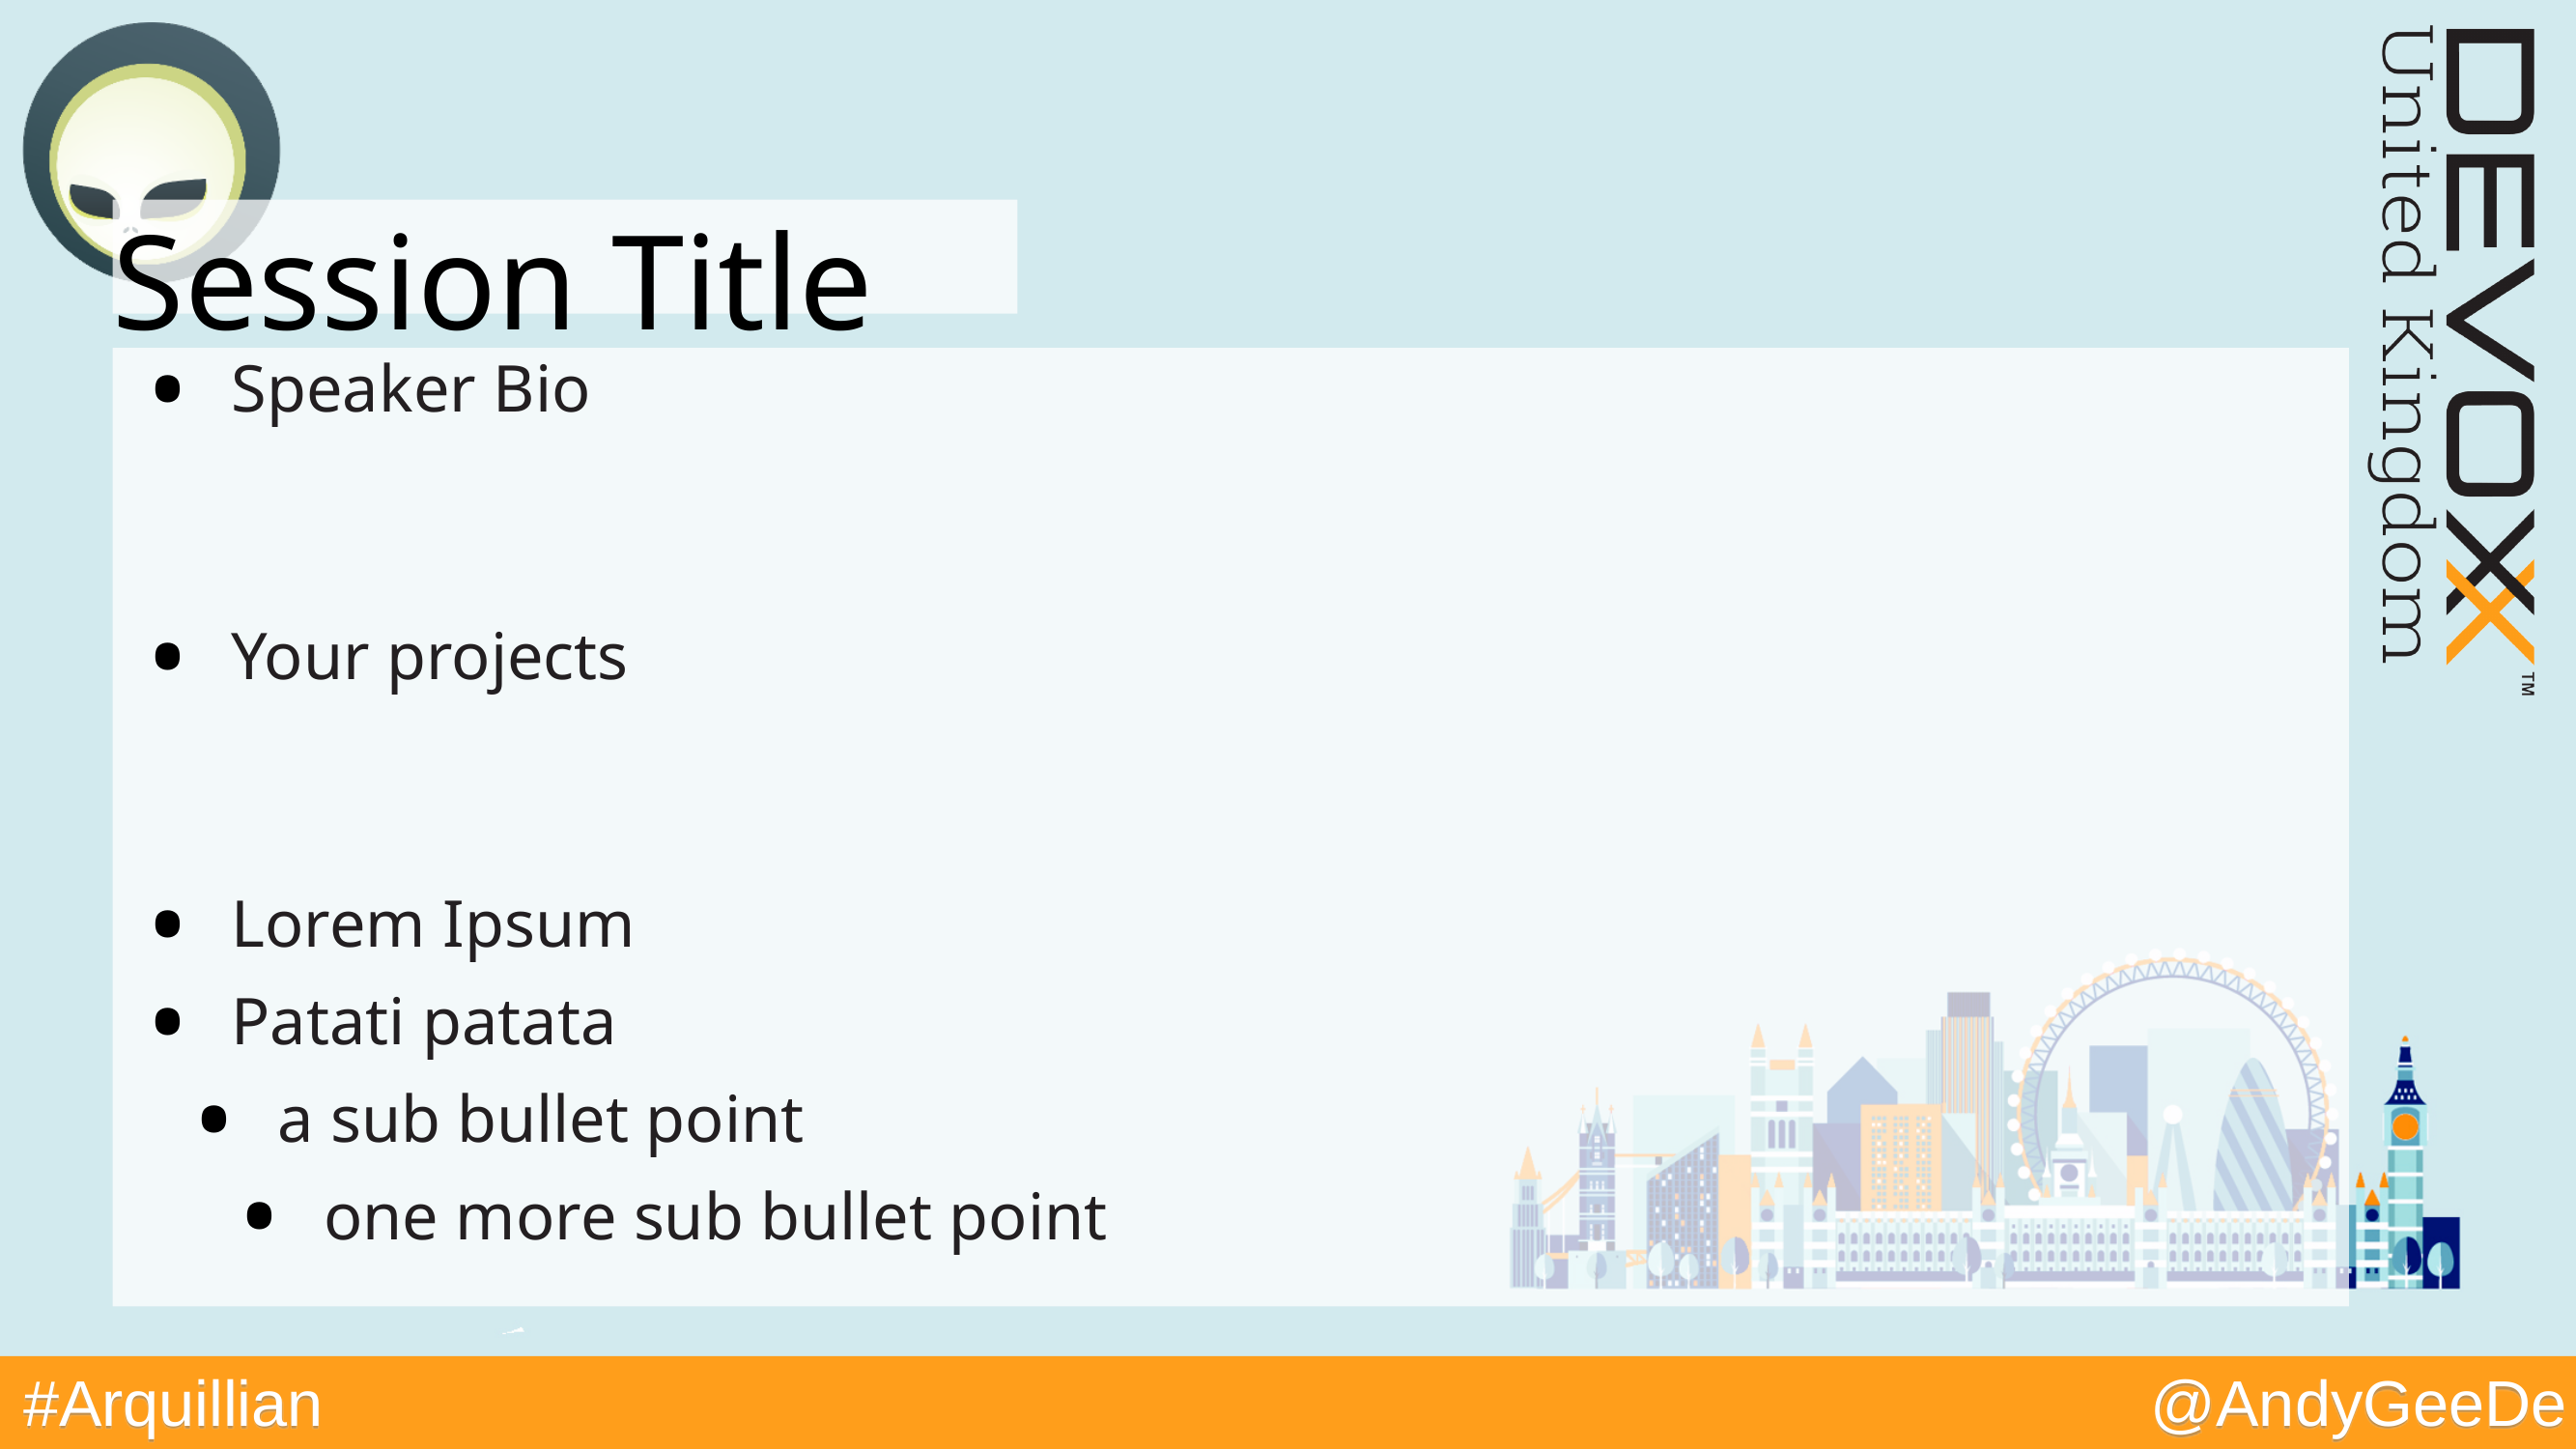

# Session Title
Speaker Bio
Your projects
Lorem Ipsum
Patati patata
a sub bullet point
one more sub bullet point